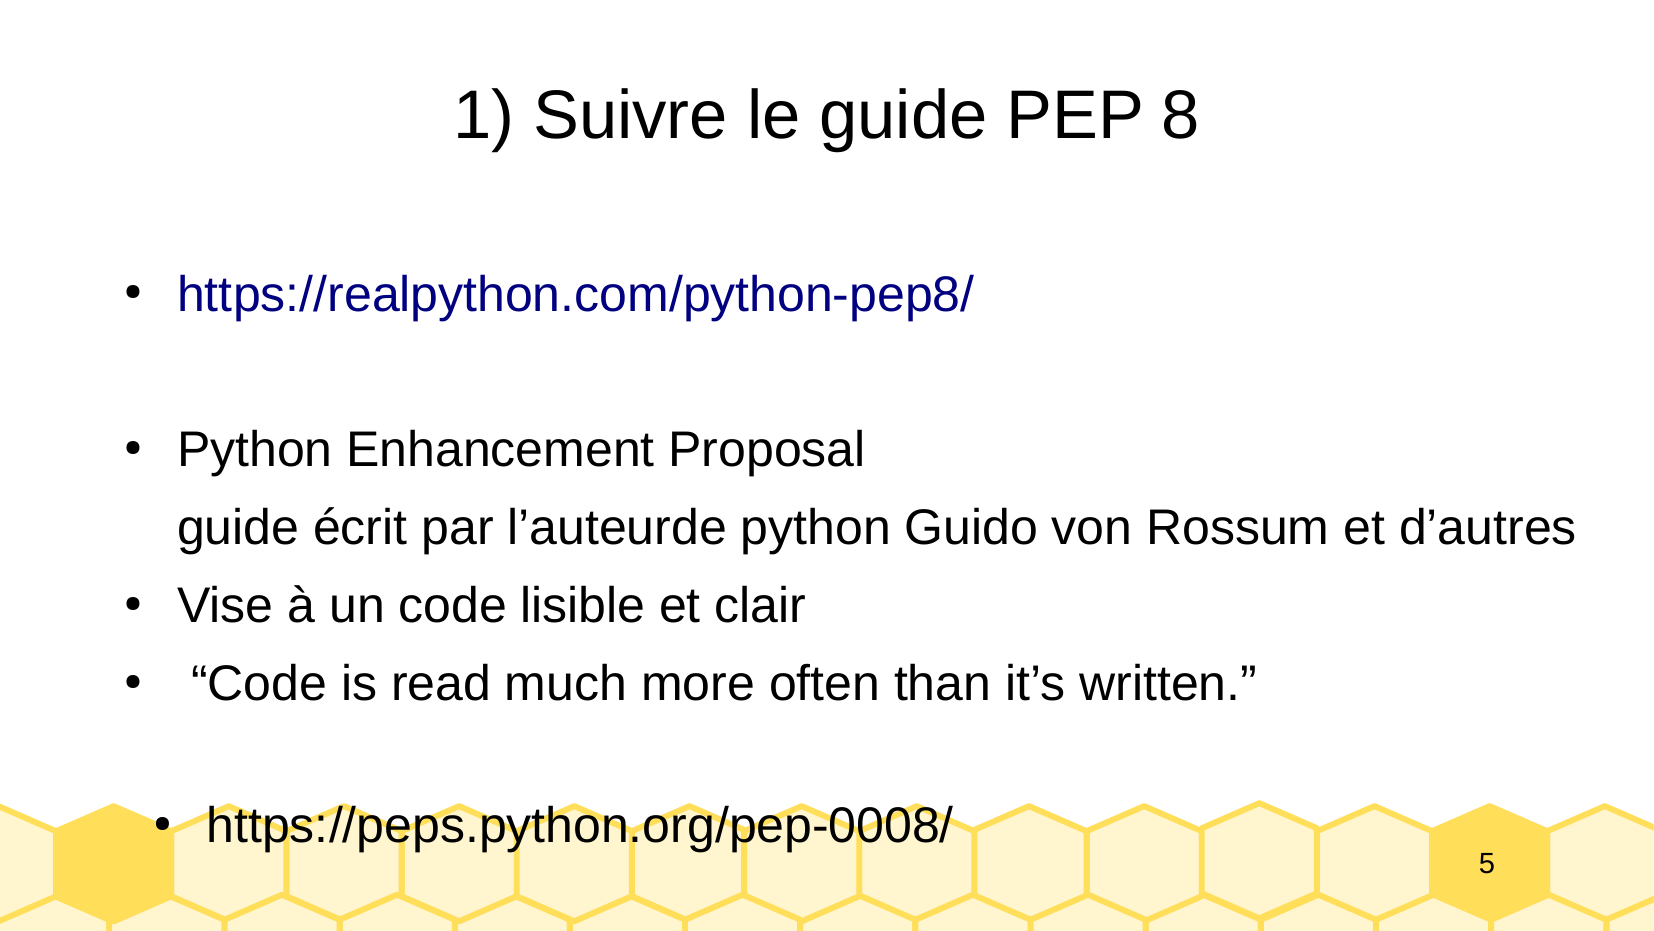

# 1) Suivre le guide PEP 8
https://realpython.com/python-pep8/
Python Enhancement Proposal
guide écrit par l’auteurde python Guido von Rossum et d’autres
Vise à un code lisible et clair
 “Code is read much more often than it’s written.”
https://peps.python.org/pep-0008/